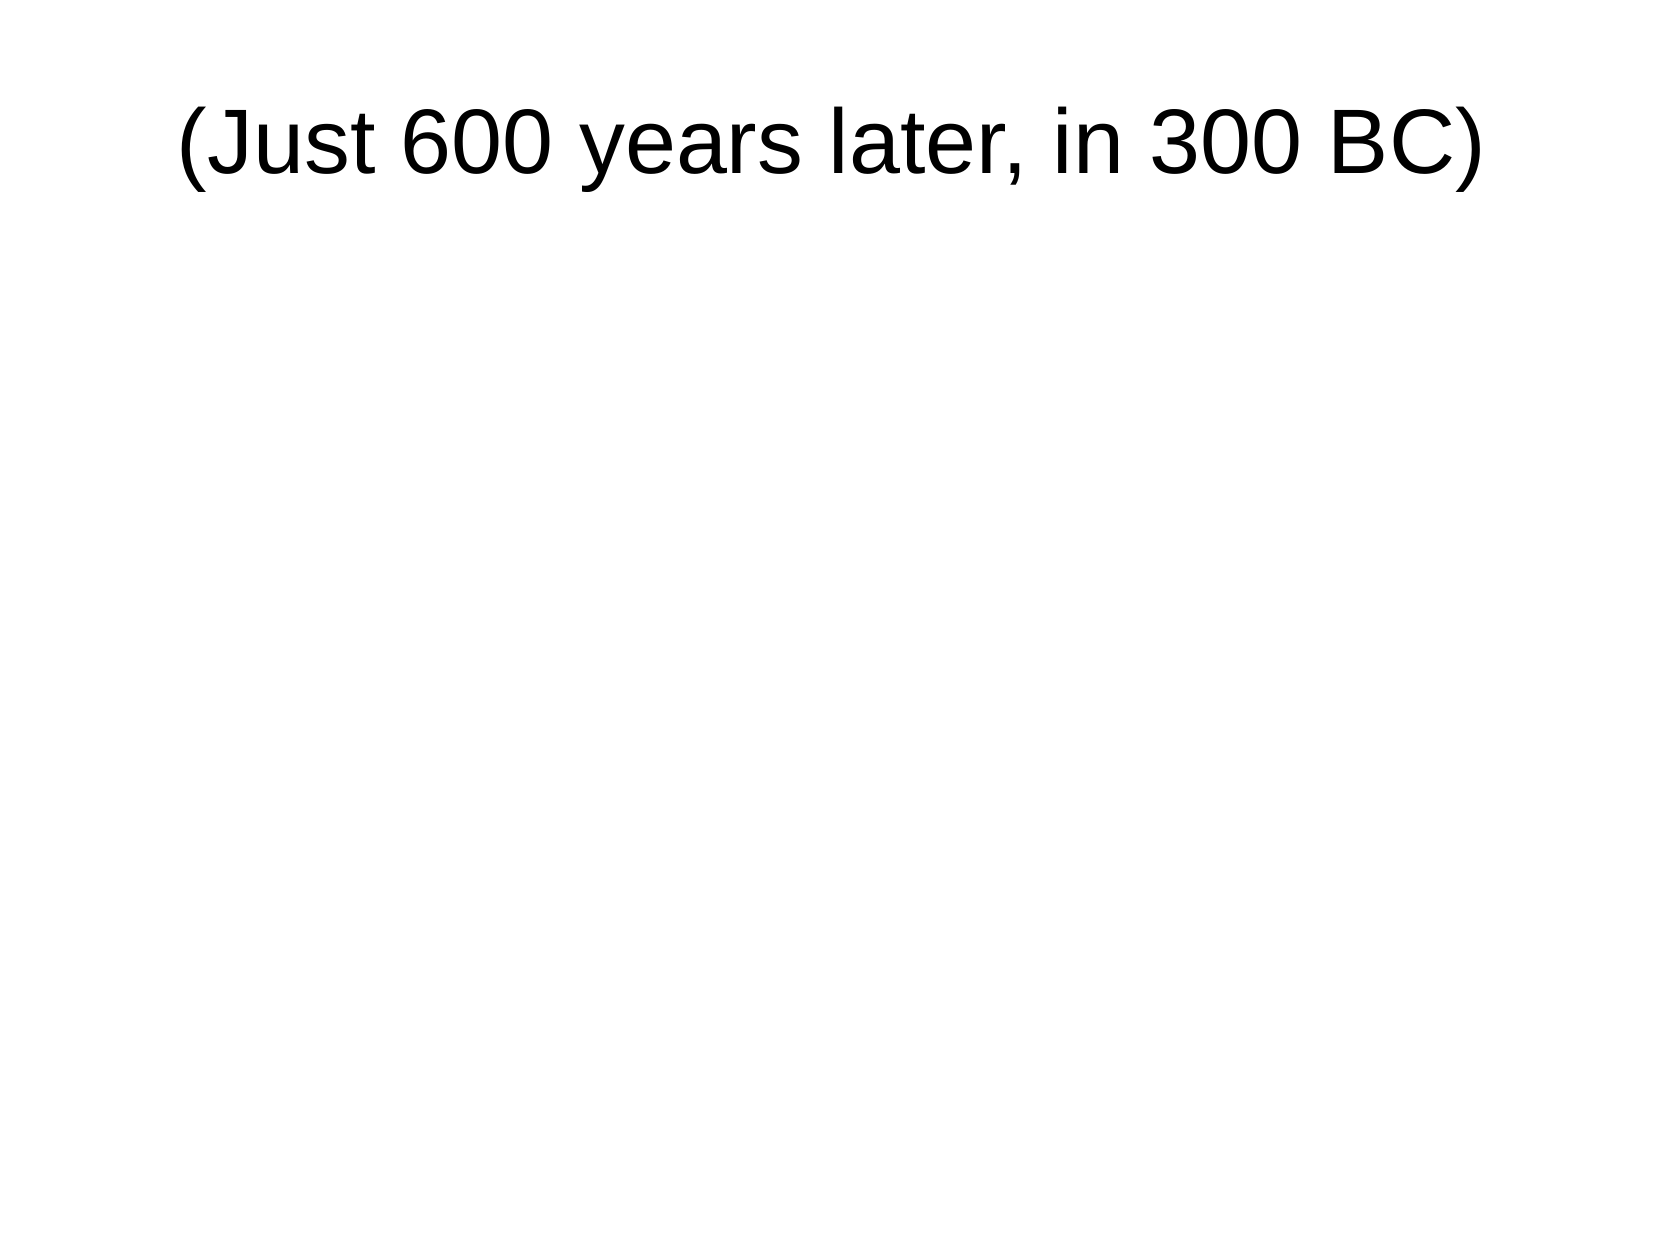

# (Just 600 years later, in 300 BC)